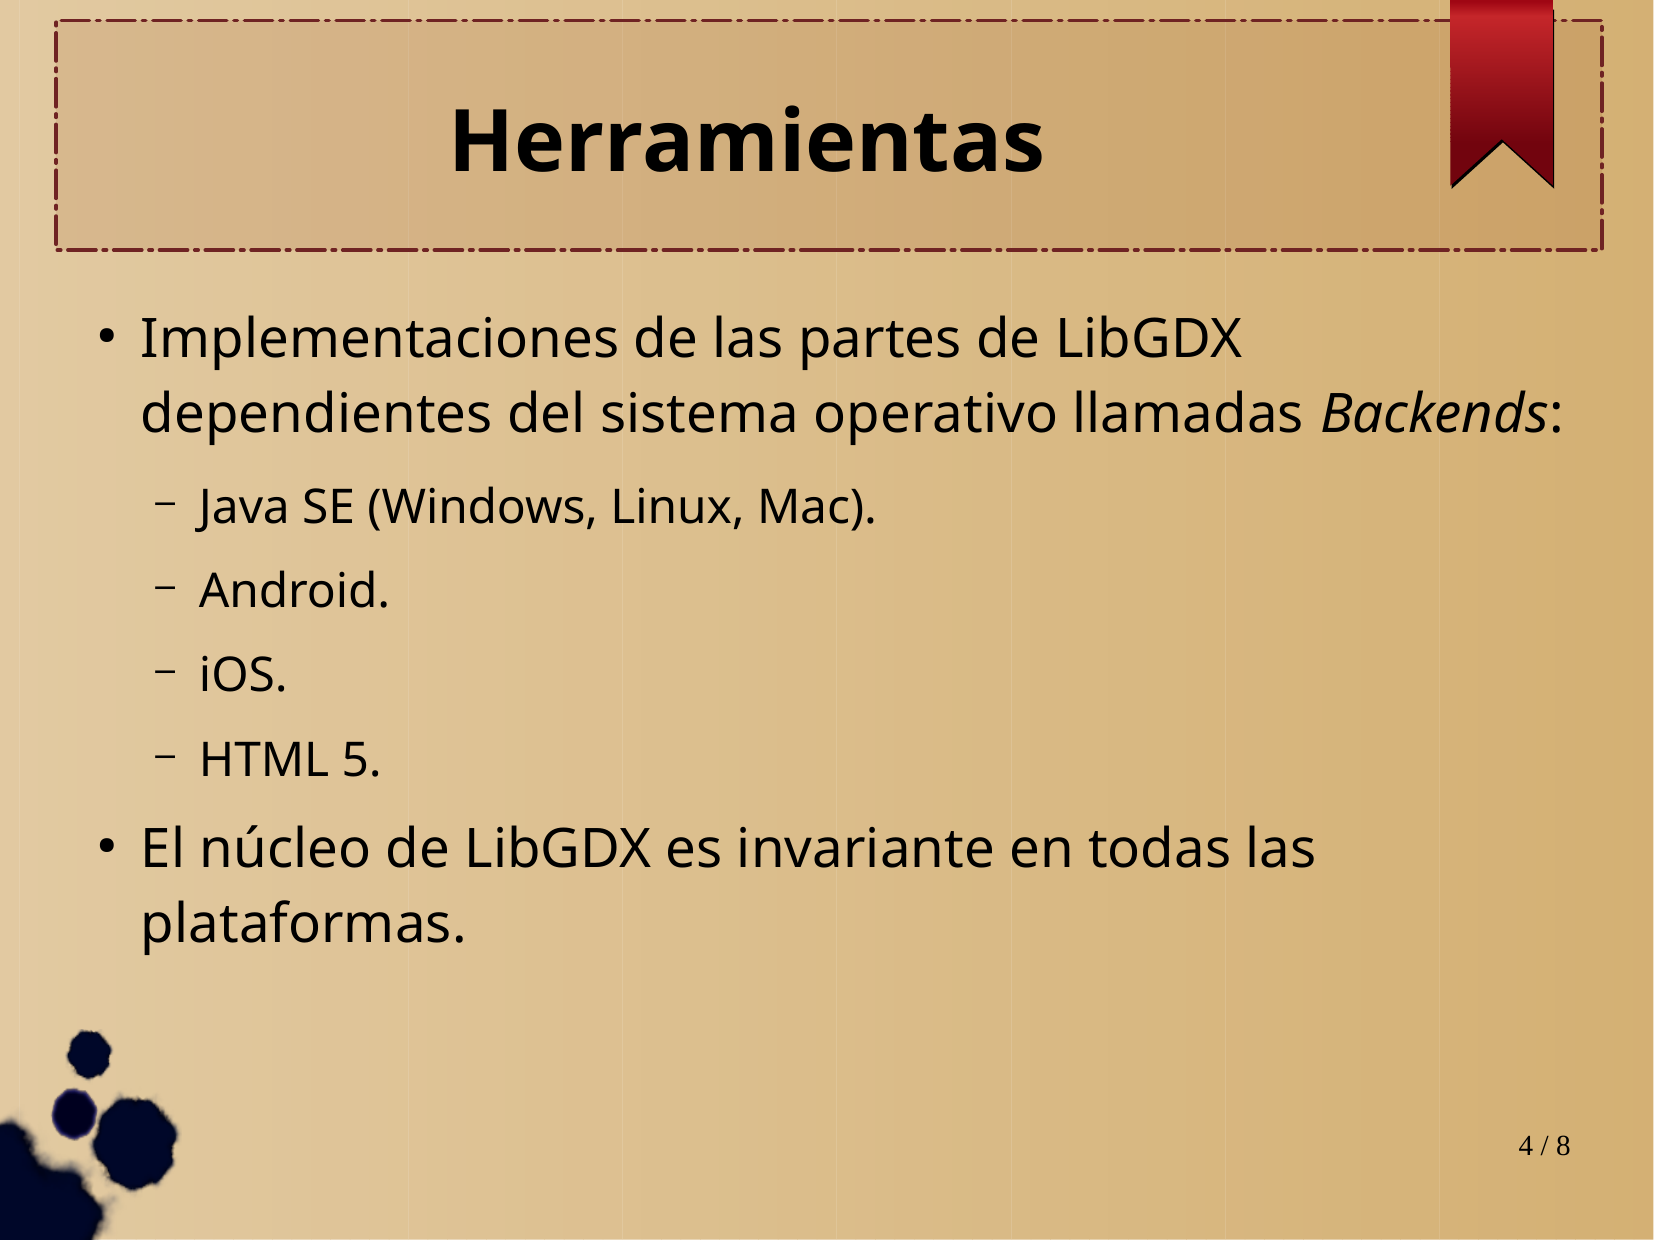

# Herramientas
Implementaciones de las partes de LibGDX dependientes del sistema operativo llamadas Backends:
Java SE (Windows, Linux, Mac).
Android.
iOS.
HTML 5.
El núcleo de LibGDX es invariante en todas las plataformas.
4